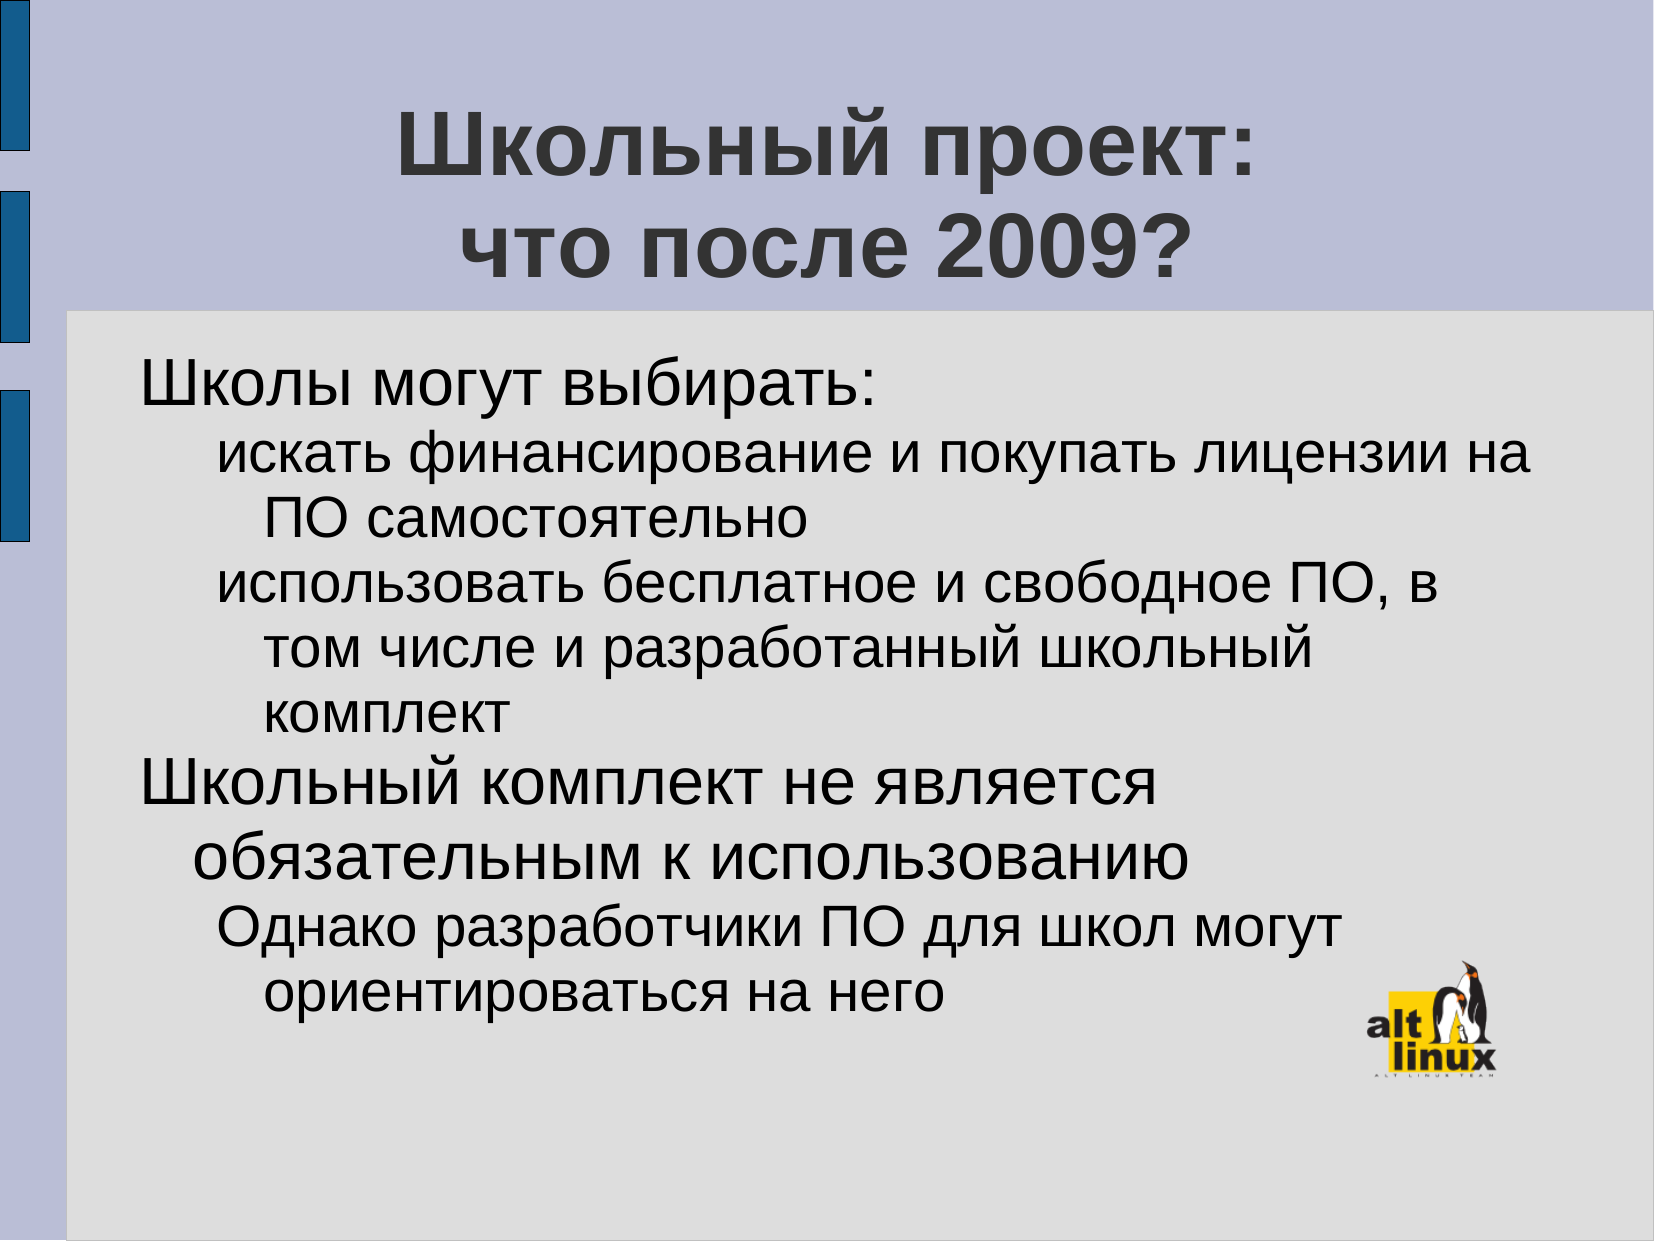

# Школьный проект: что после 2009?
Школы могут выбирать:
искать финансирование и покупать лицензии на ПО самостоятельно
использовать бесплатное и свободное ПО, в том числе и разработанный школьный комплект
Школьный комплект не является обязательным к использованию
Однако разработчики ПО для школ могут ориентироваться на него